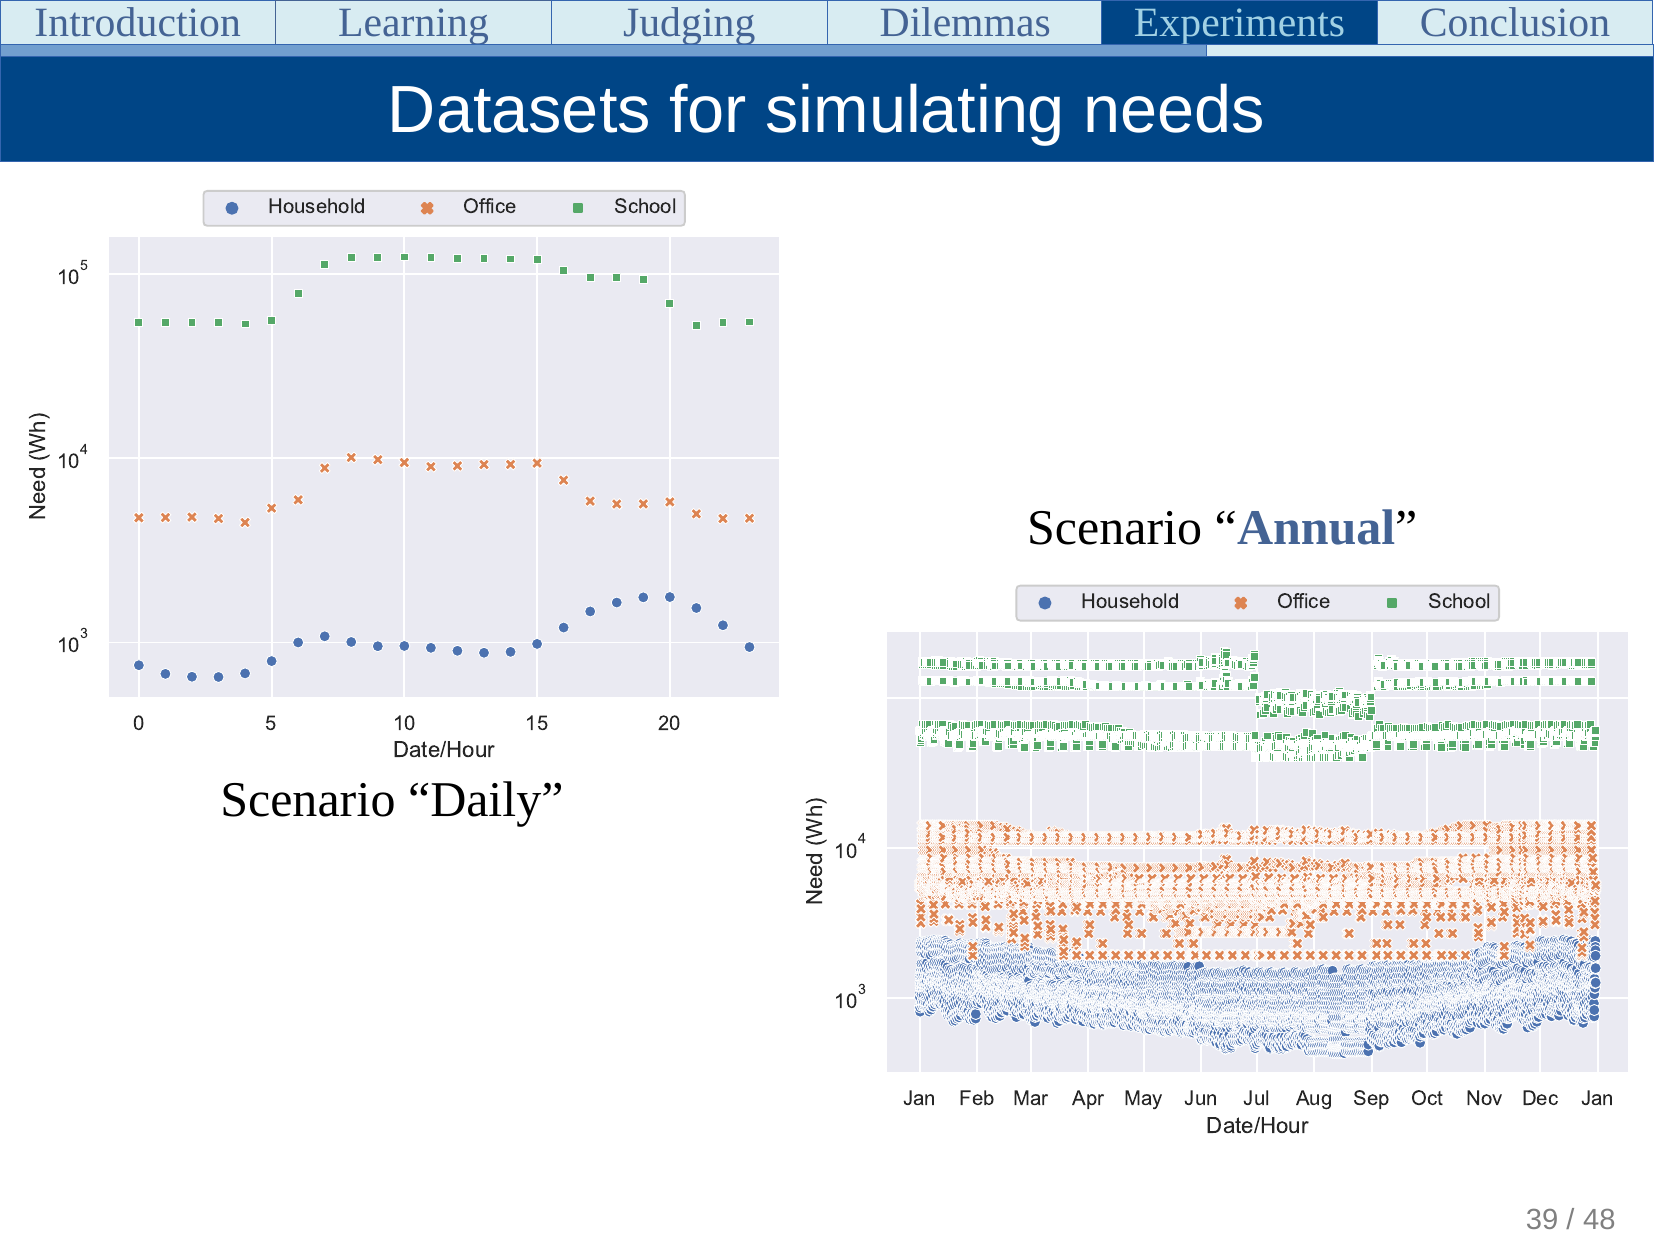

# Datasets for simulating needs
Scenario “Annual”
Scenario “Daily”